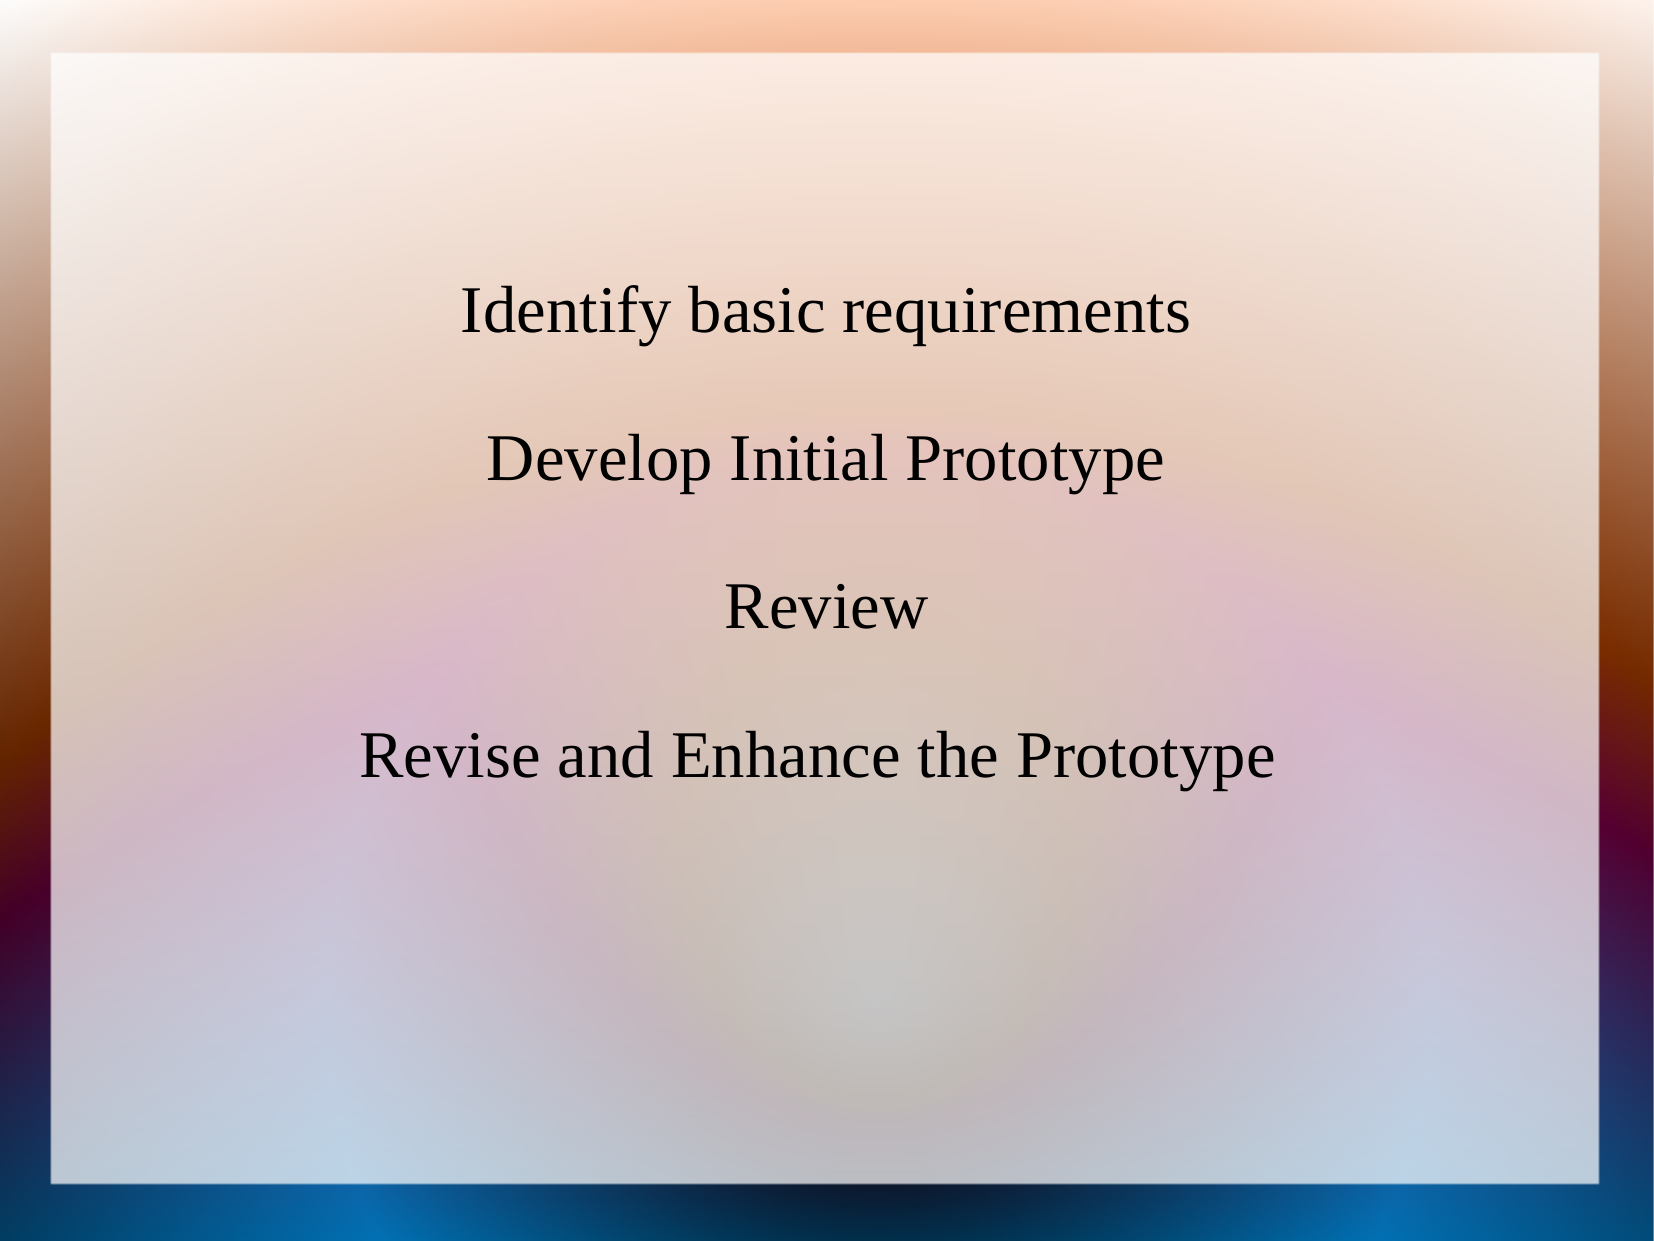

# Identify basic requirements
Develop Initial Prototype
Review
Revise and Enhance the Prototype